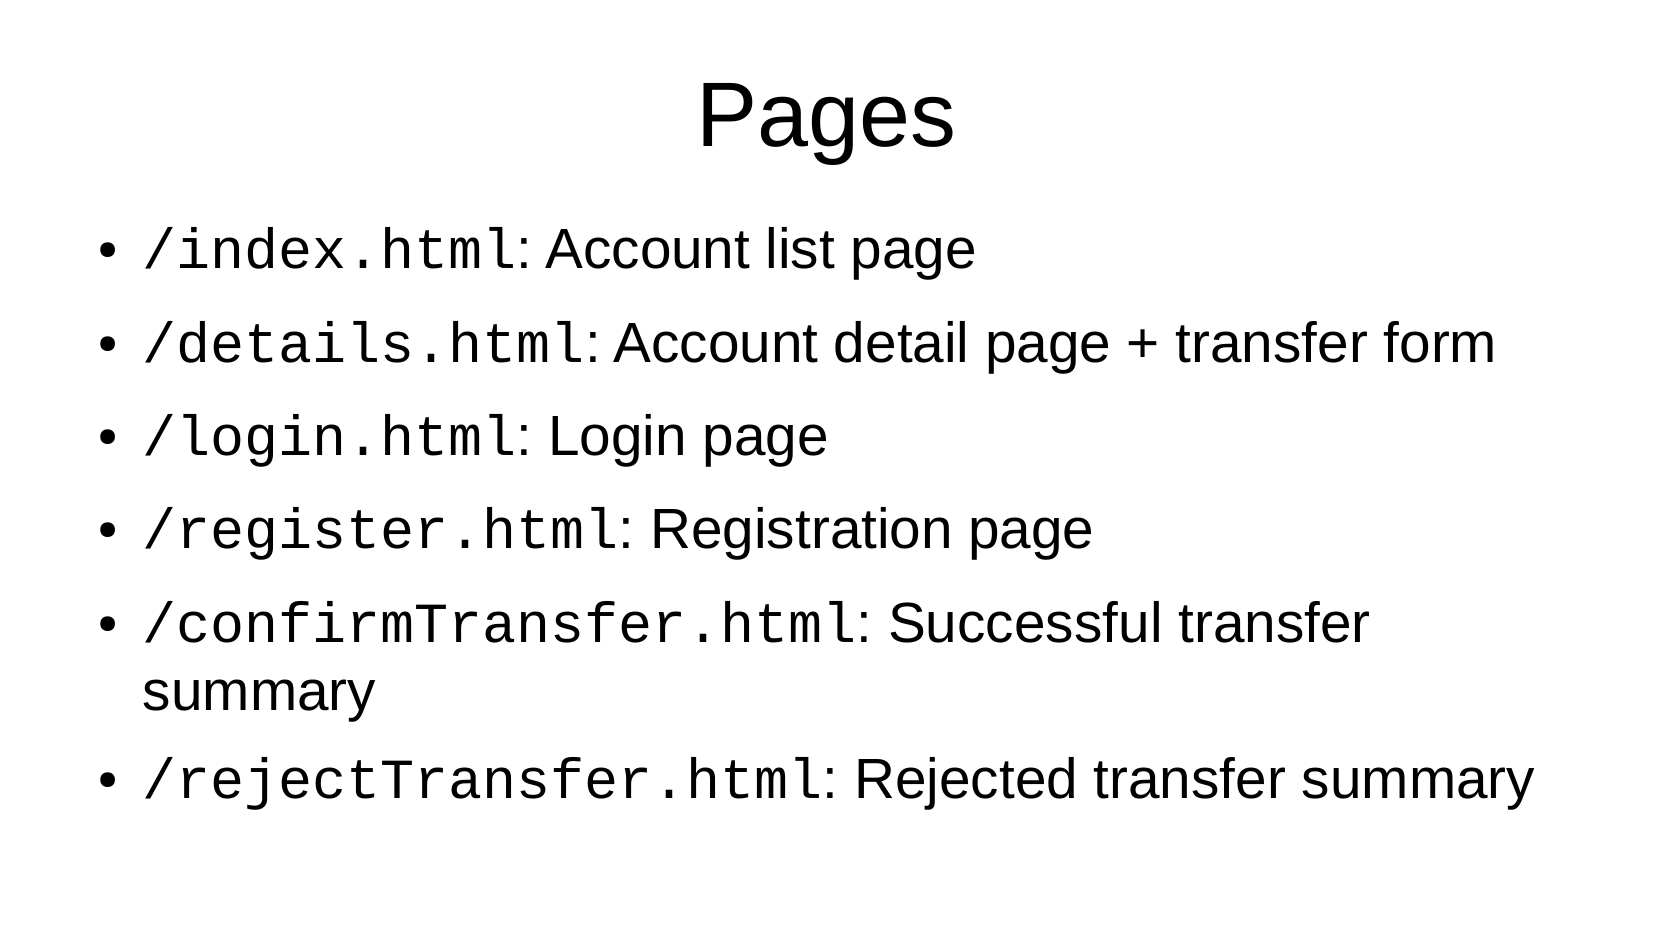

# Pages
/index.html: Account list page
/details.html: Account detail page + transfer form
/login.html: Login page
/register.html: Registration page
/confirmTransfer.html: Successful transfer summary
/rejectTransfer.html: Rejected transfer summary